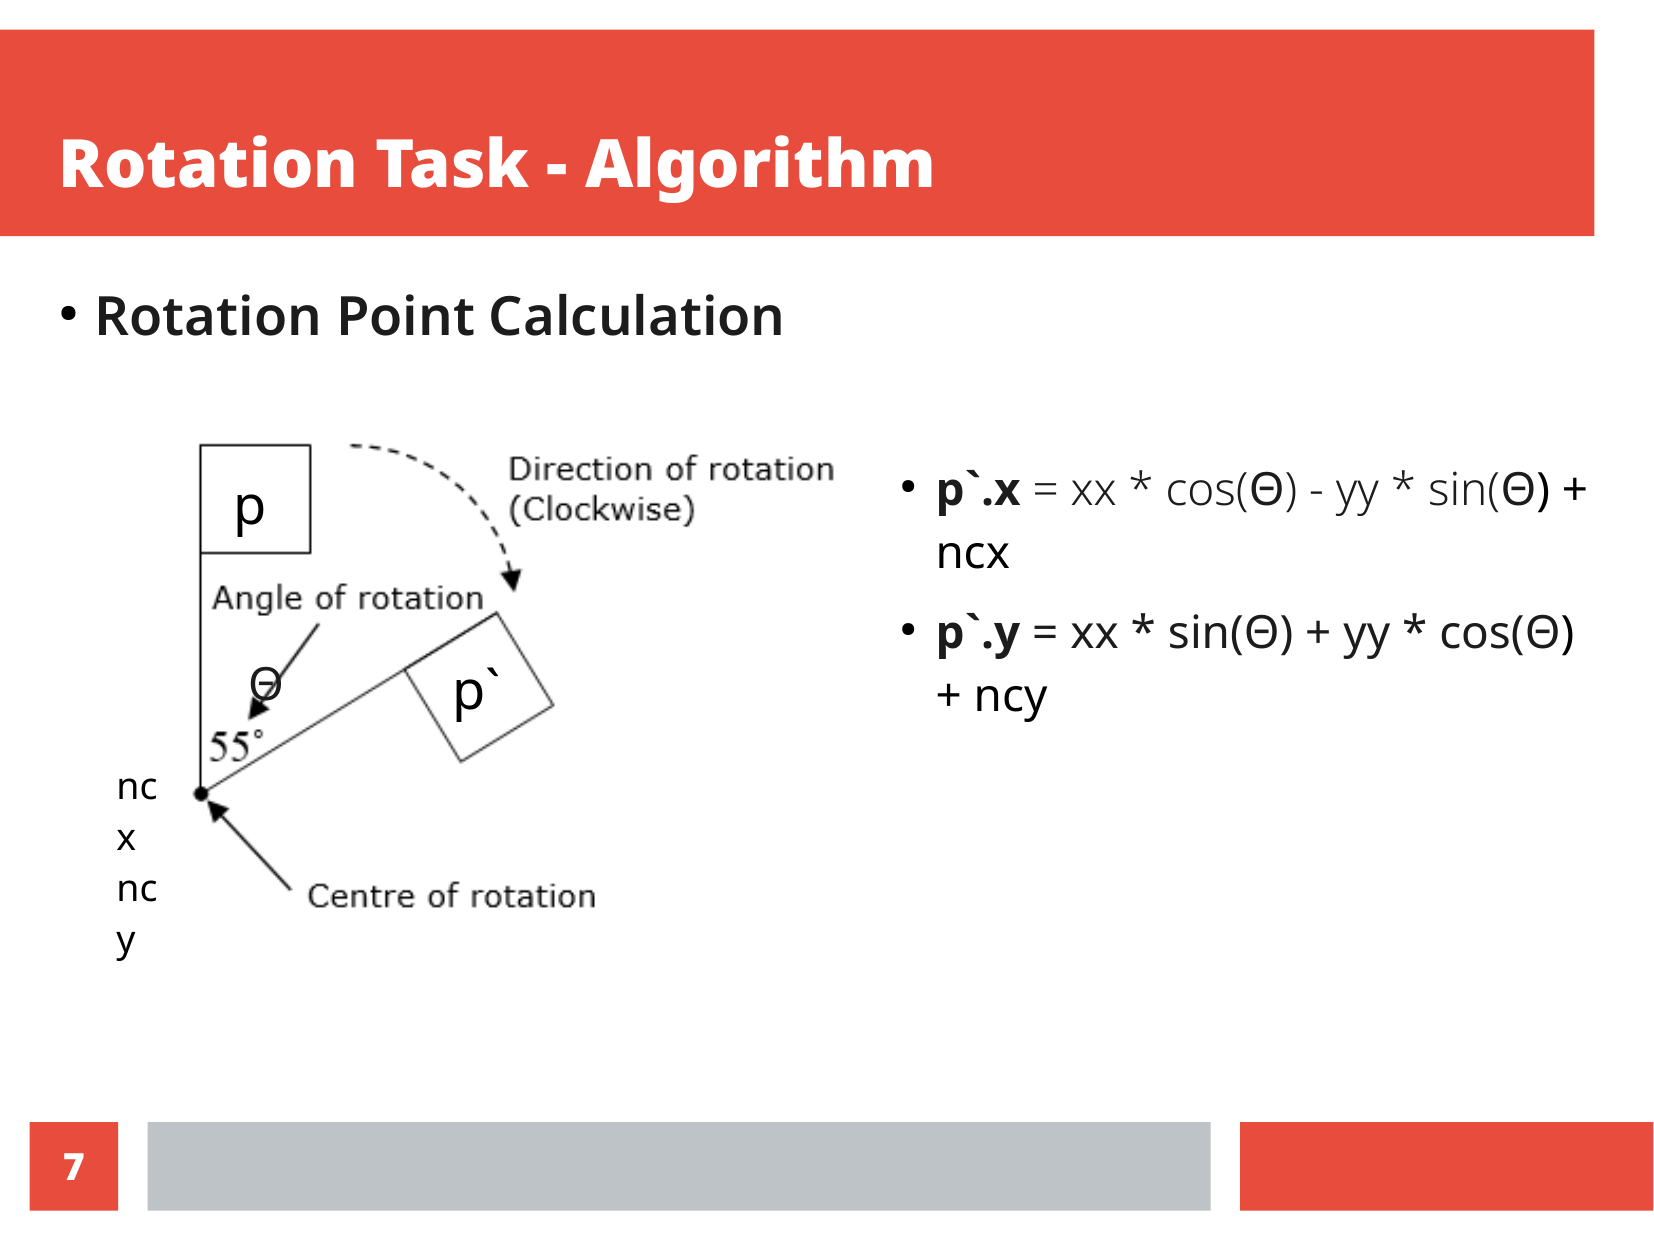

# Rotation Task - Algorithm
Rotation Point Calculation
p`.x = xx * cos(Θ) - yy * sin(Θ) + ncx
p`.y = xx * sin(Θ) + yy * cos(Θ) + ncy
p
Θ
p`
ncx
ncy
7